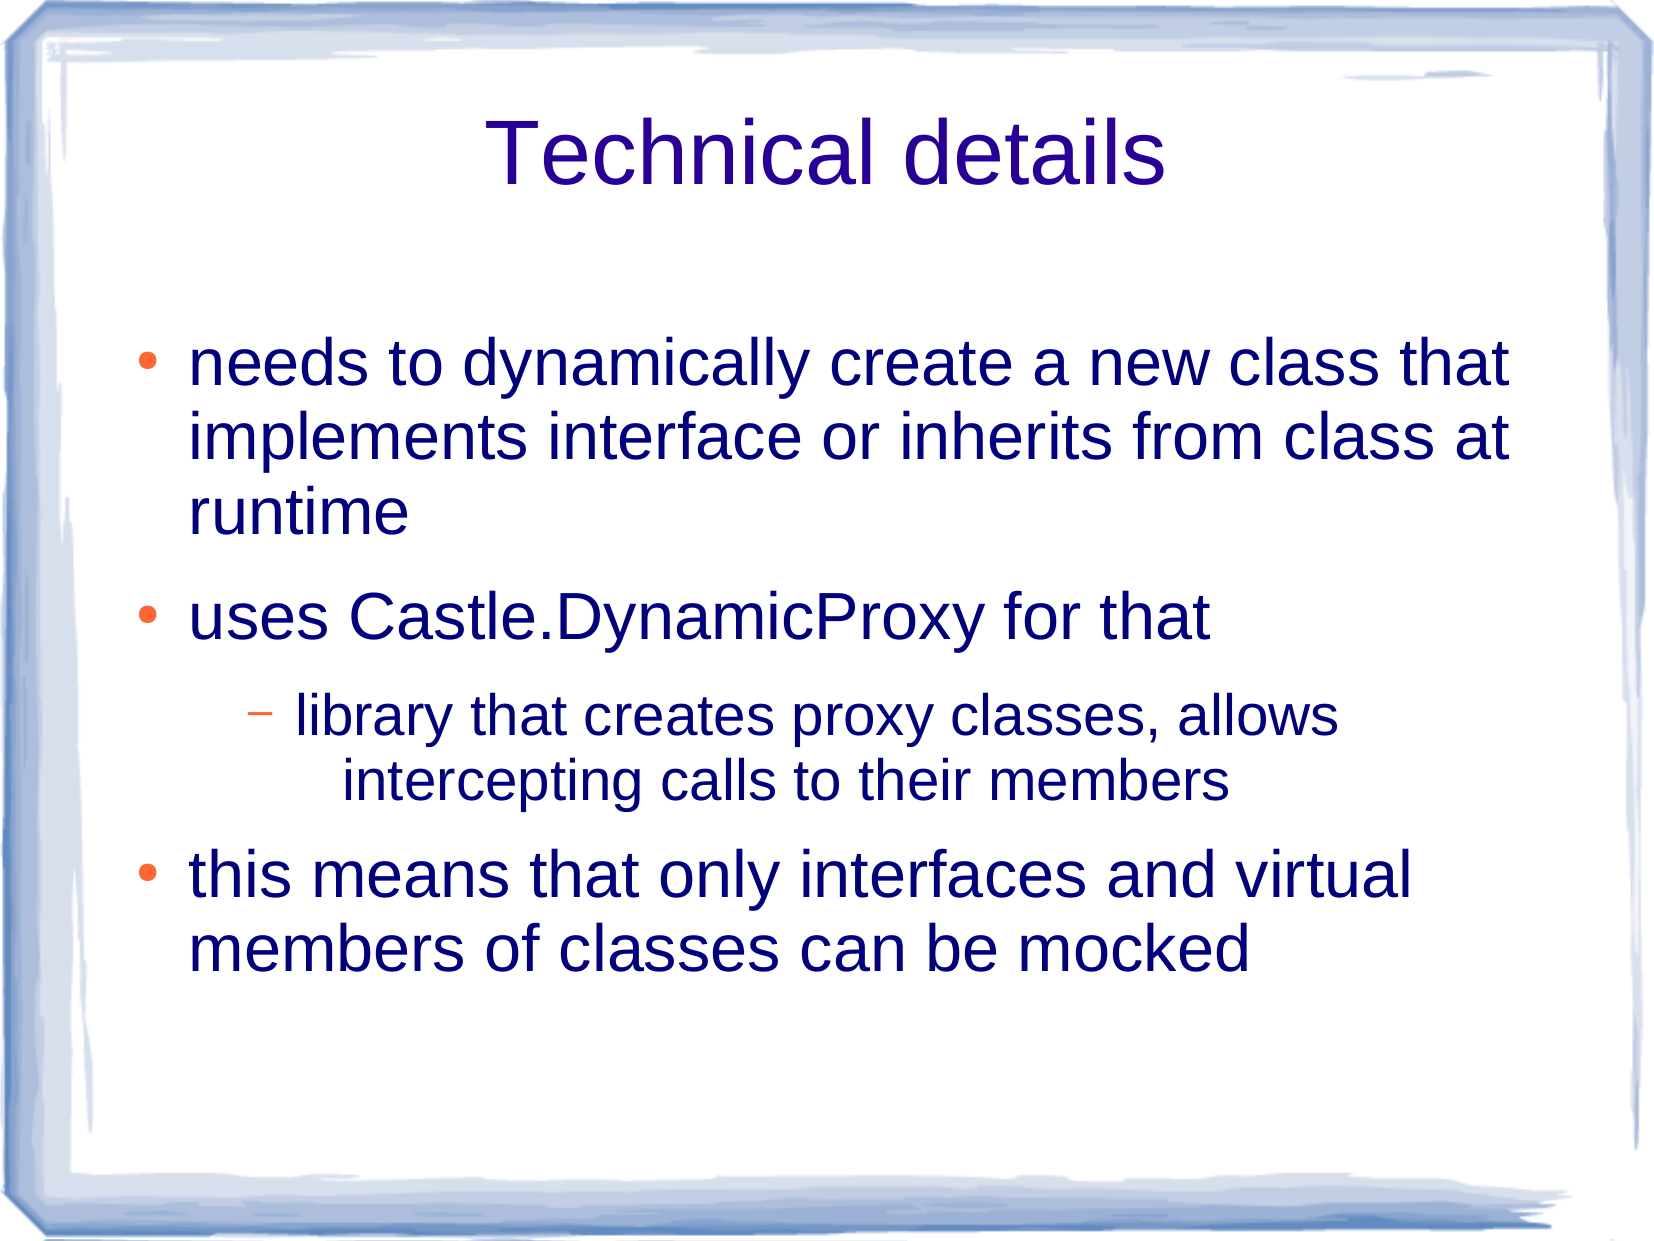

# Technical details
needs to dynamically create a new class that implements interface or inherits from class at runtime
uses Castle.DynamicProxy for that
library that creates proxy classes, allows intercepting calls to their members
this means that only interfaces and virtual members of classes can be mocked